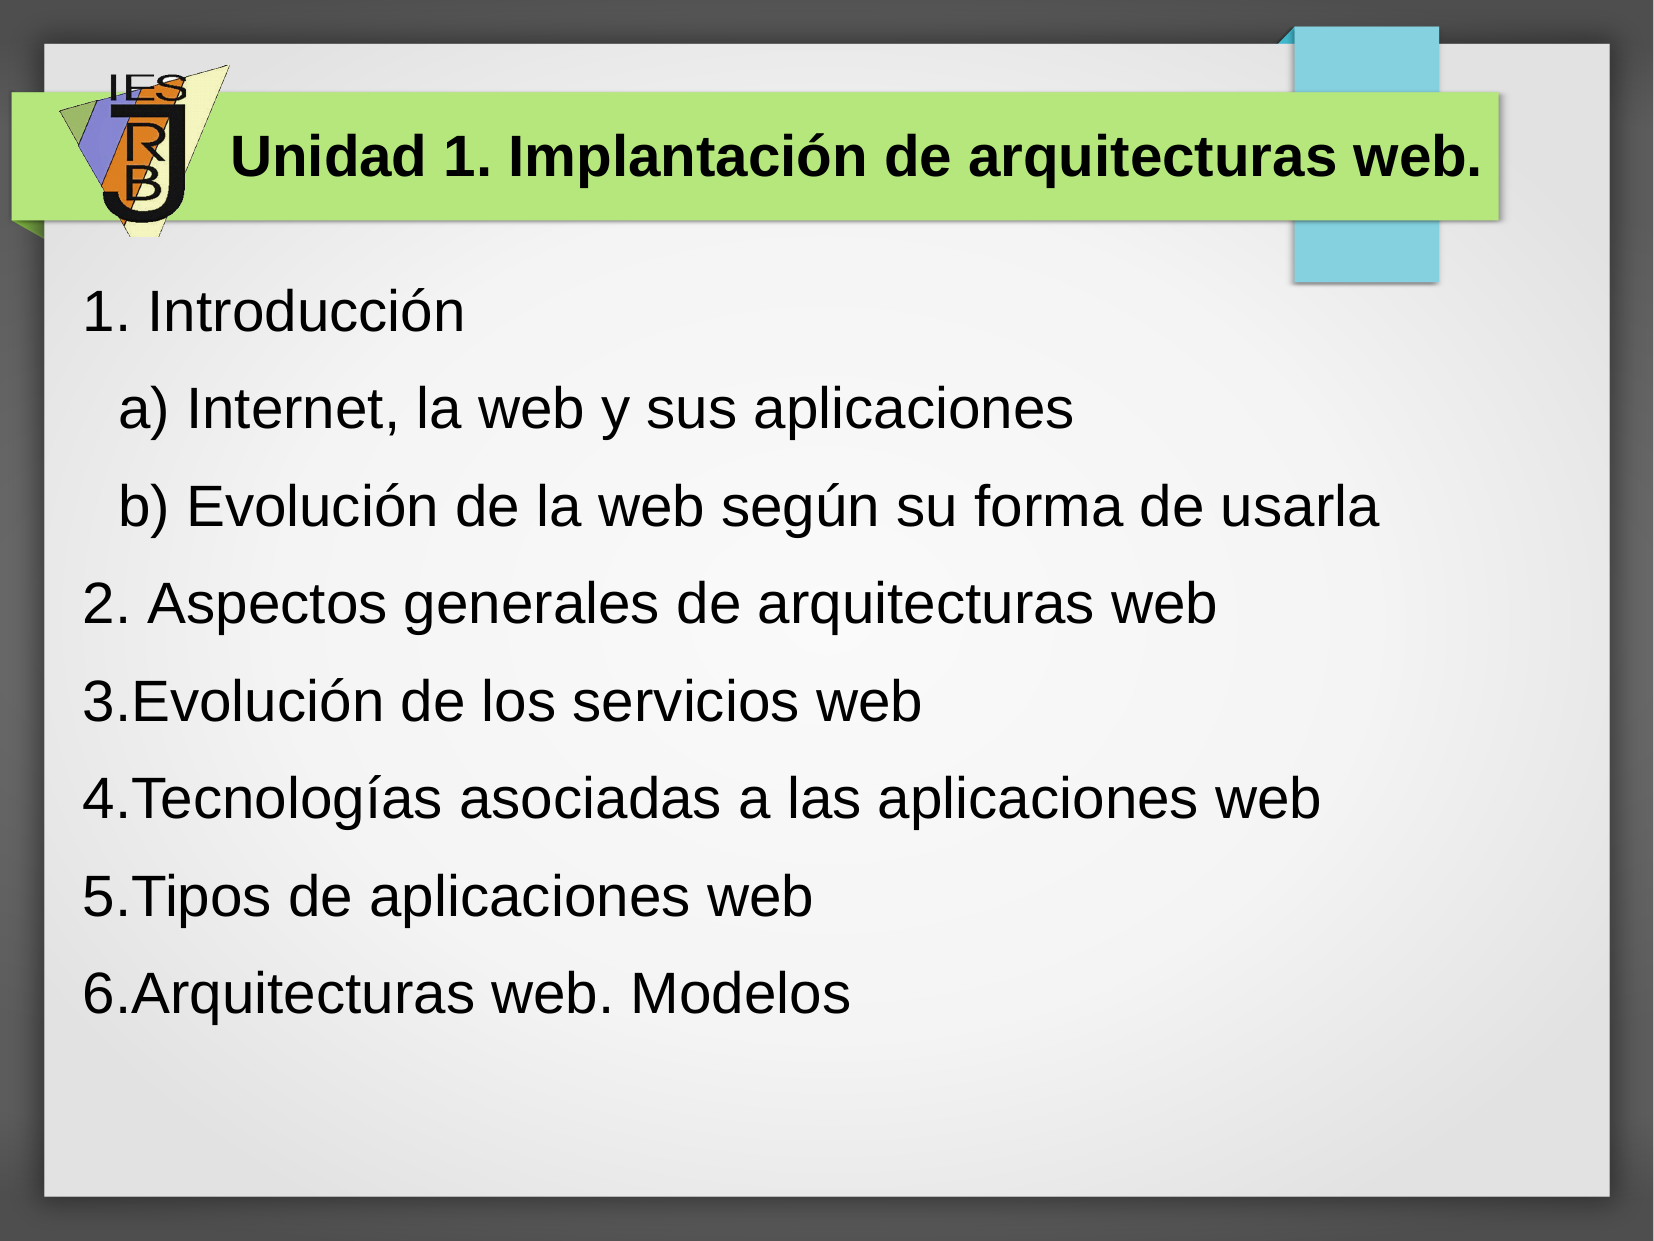

# Unidad 1. Implantación de arquitecturas web.
 Introducción
Internet, la web y sus aplicaciones
Evolución de la web según su forma de usarla
 Aspectos generales de arquitecturas web
Evolución de los servicios web
Tecnologías asociadas a las aplicaciones web
Tipos de aplicaciones web
Arquitecturas web. Modelos